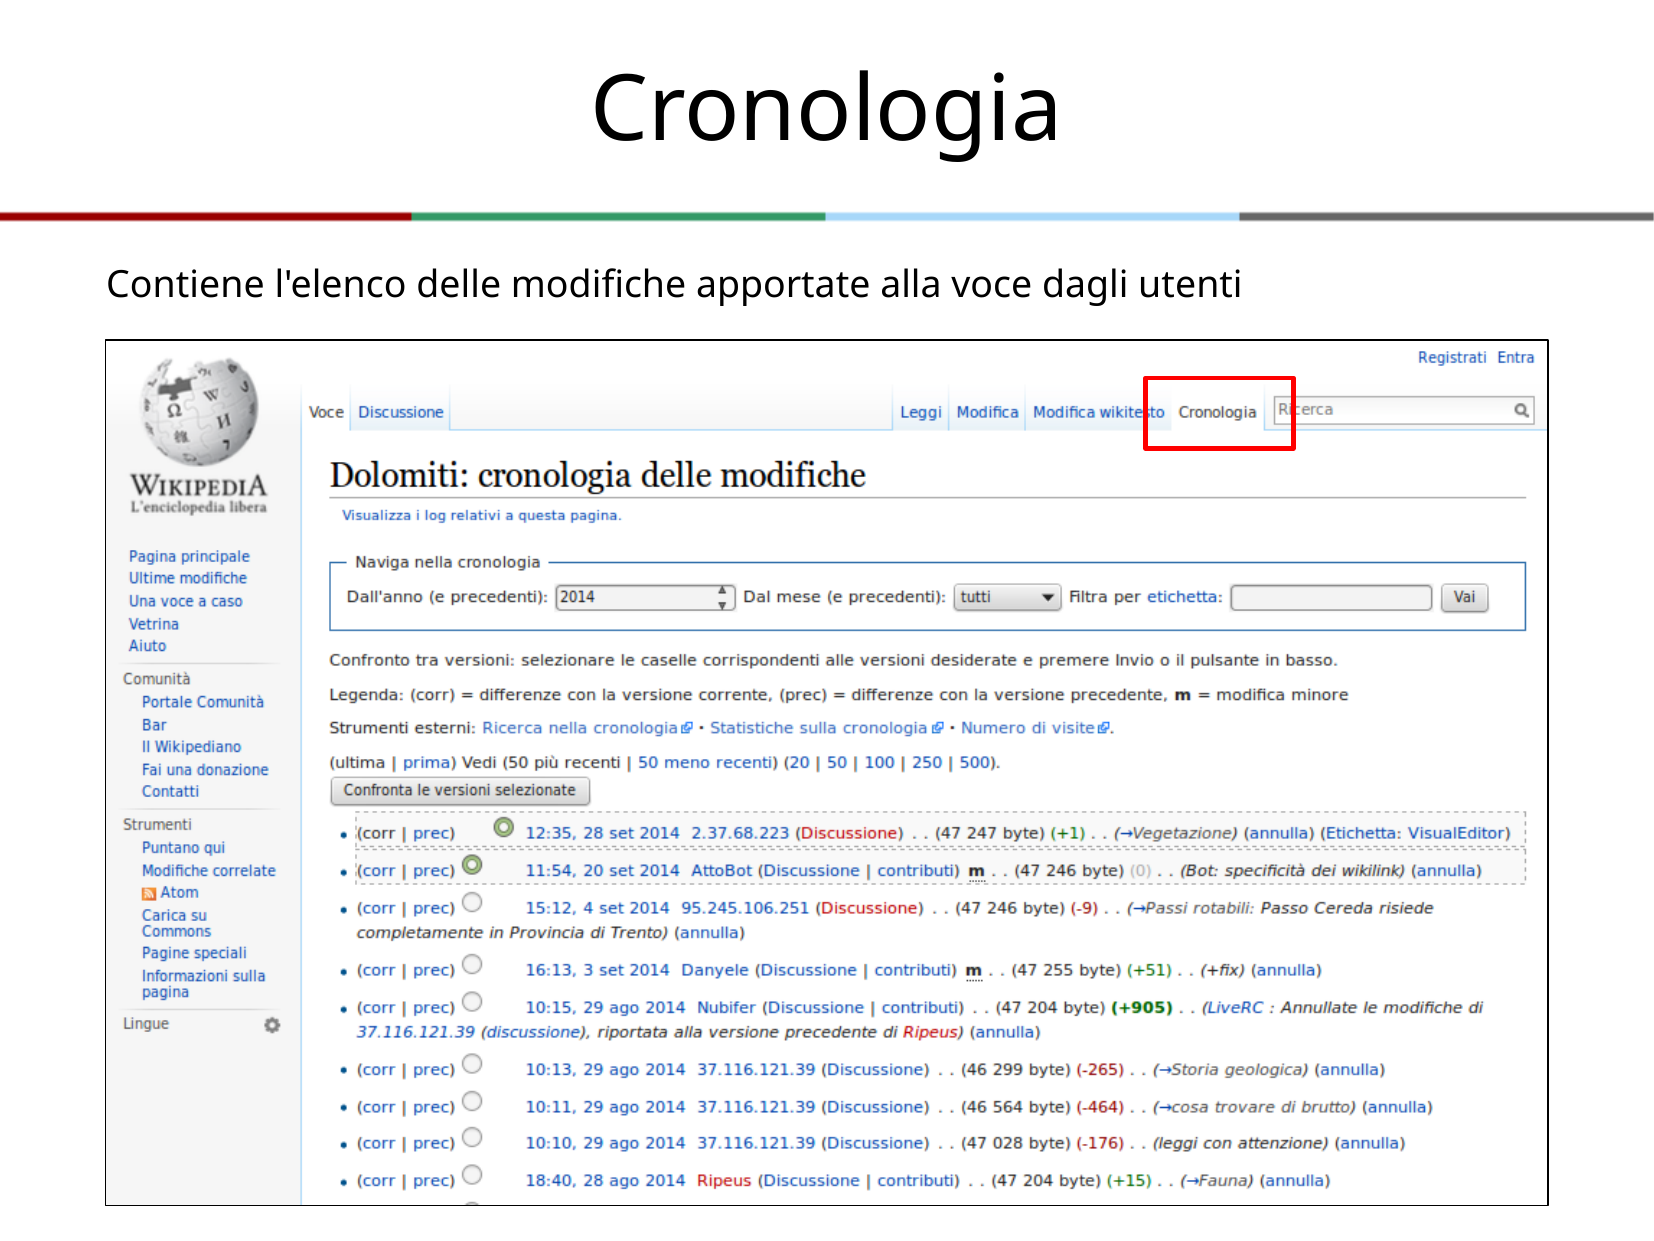

Cronologia
Contiene l'elenco delle modifiche apportate alla voce dagli utenti